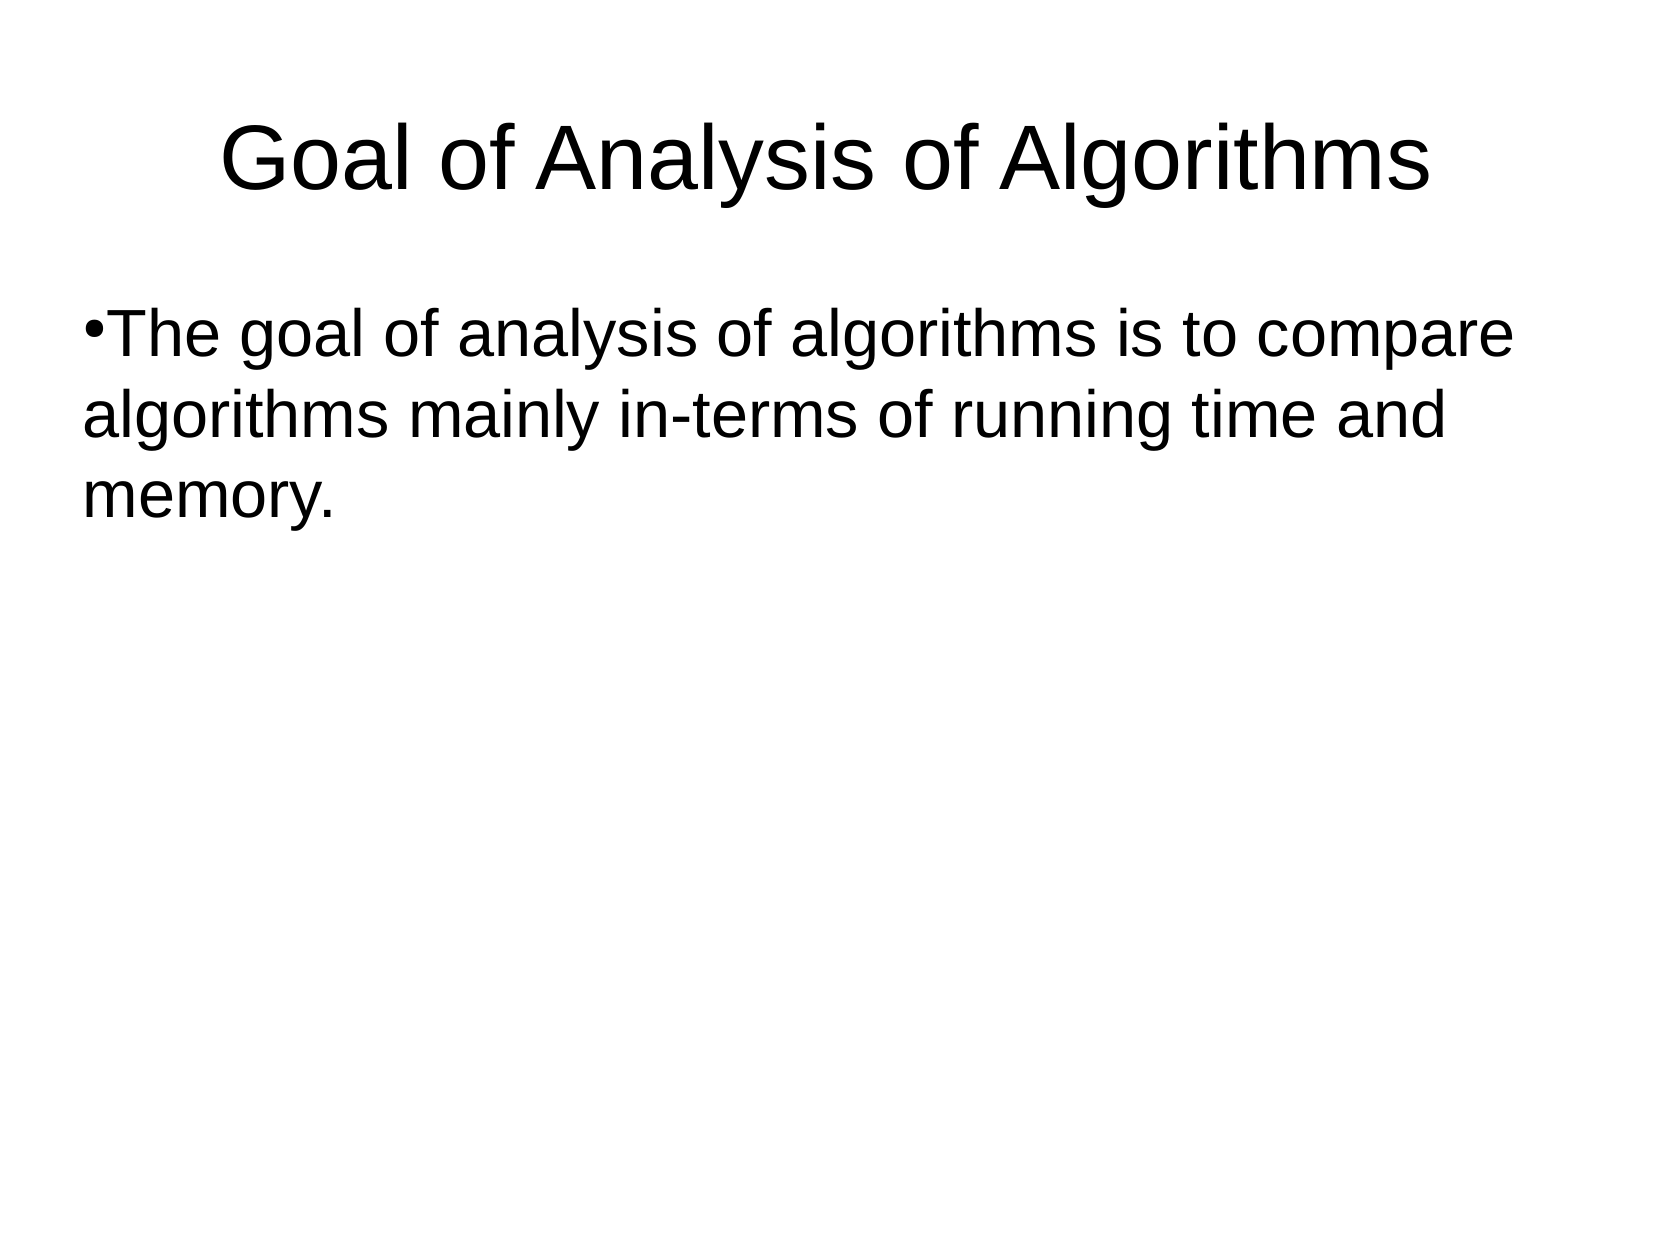

# Goal of Analysis of Algorithms
The goal of analysis of algorithms is to compare algorithms mainly in-terms of running time and memory.